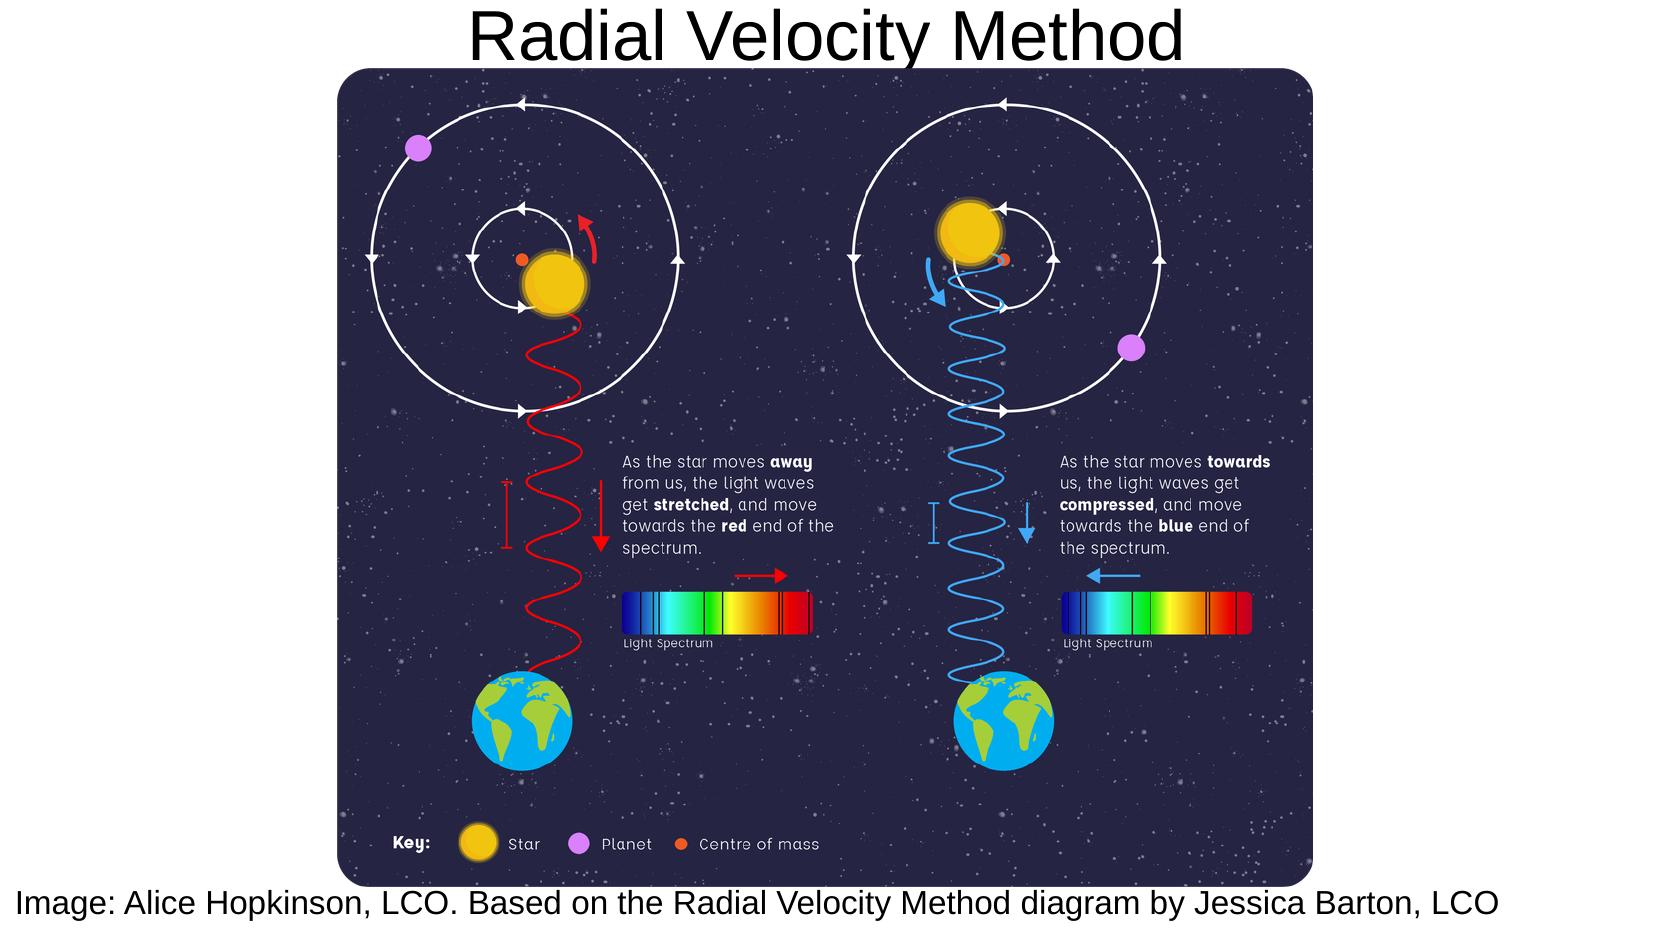

# Radial Velocity Method
Image: Alice Hopkinson, LCO. Based on the Radial Velocity Method diagram by Jessica Barton, LCO